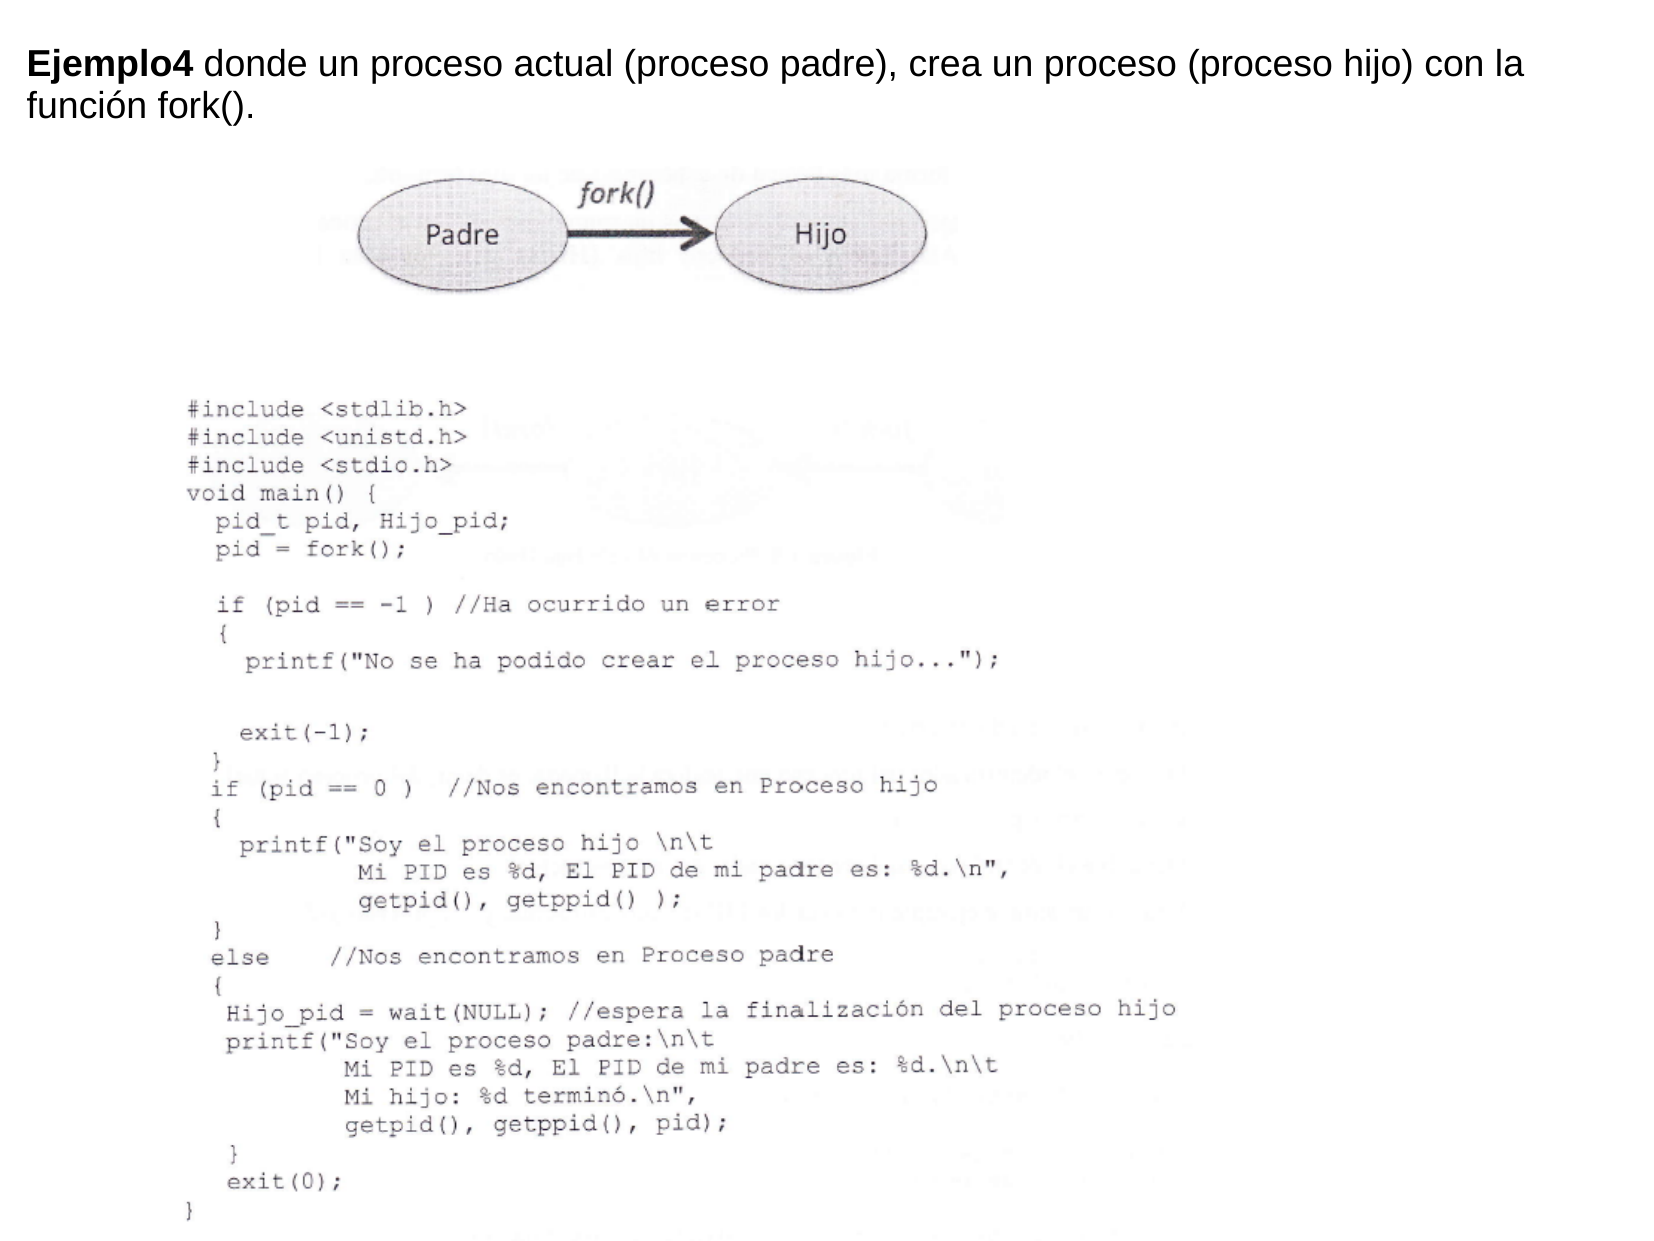

Ejemplo4 donde un proceso actual (proceso padre), crea un proceso (proceso hijo) con la función fork().